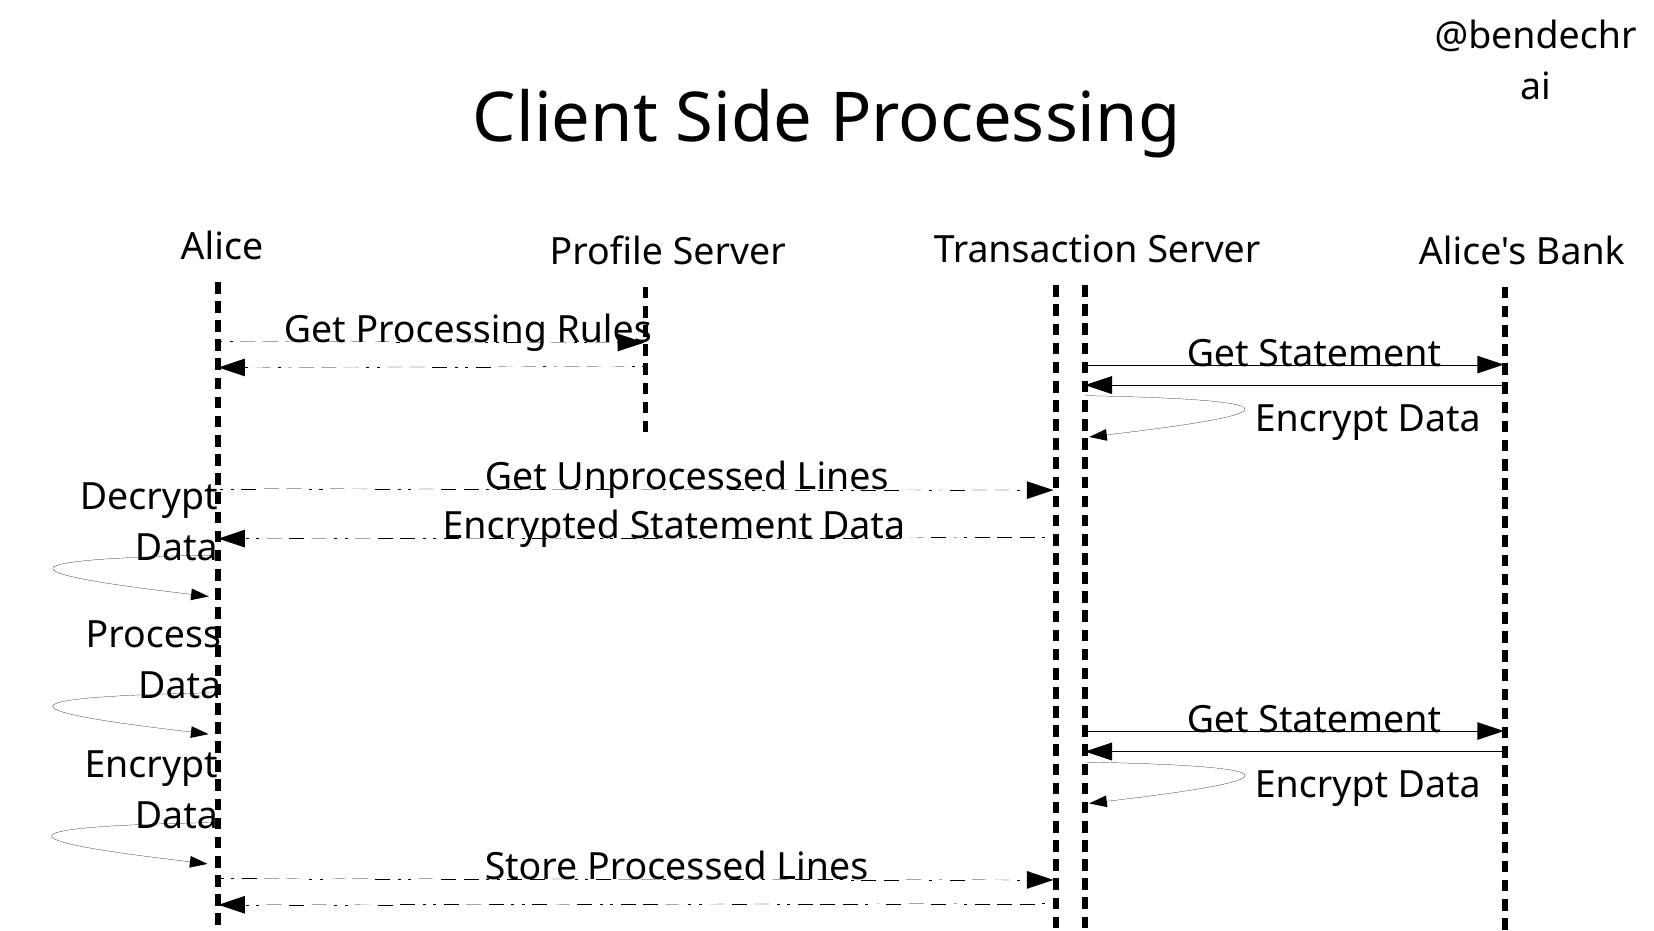

# Client Side Processing
Alice
Transaction Server
Alice's Bank
Profile Server
Get Processing Rules
Get Statement
Encrypt Data
Get Unprocessed Lines
Decrypt
Data
Encrypted Statement Data
Process
Data
Get Statement
Encrypt
Data
Encrypt Data
Store Processed Lines